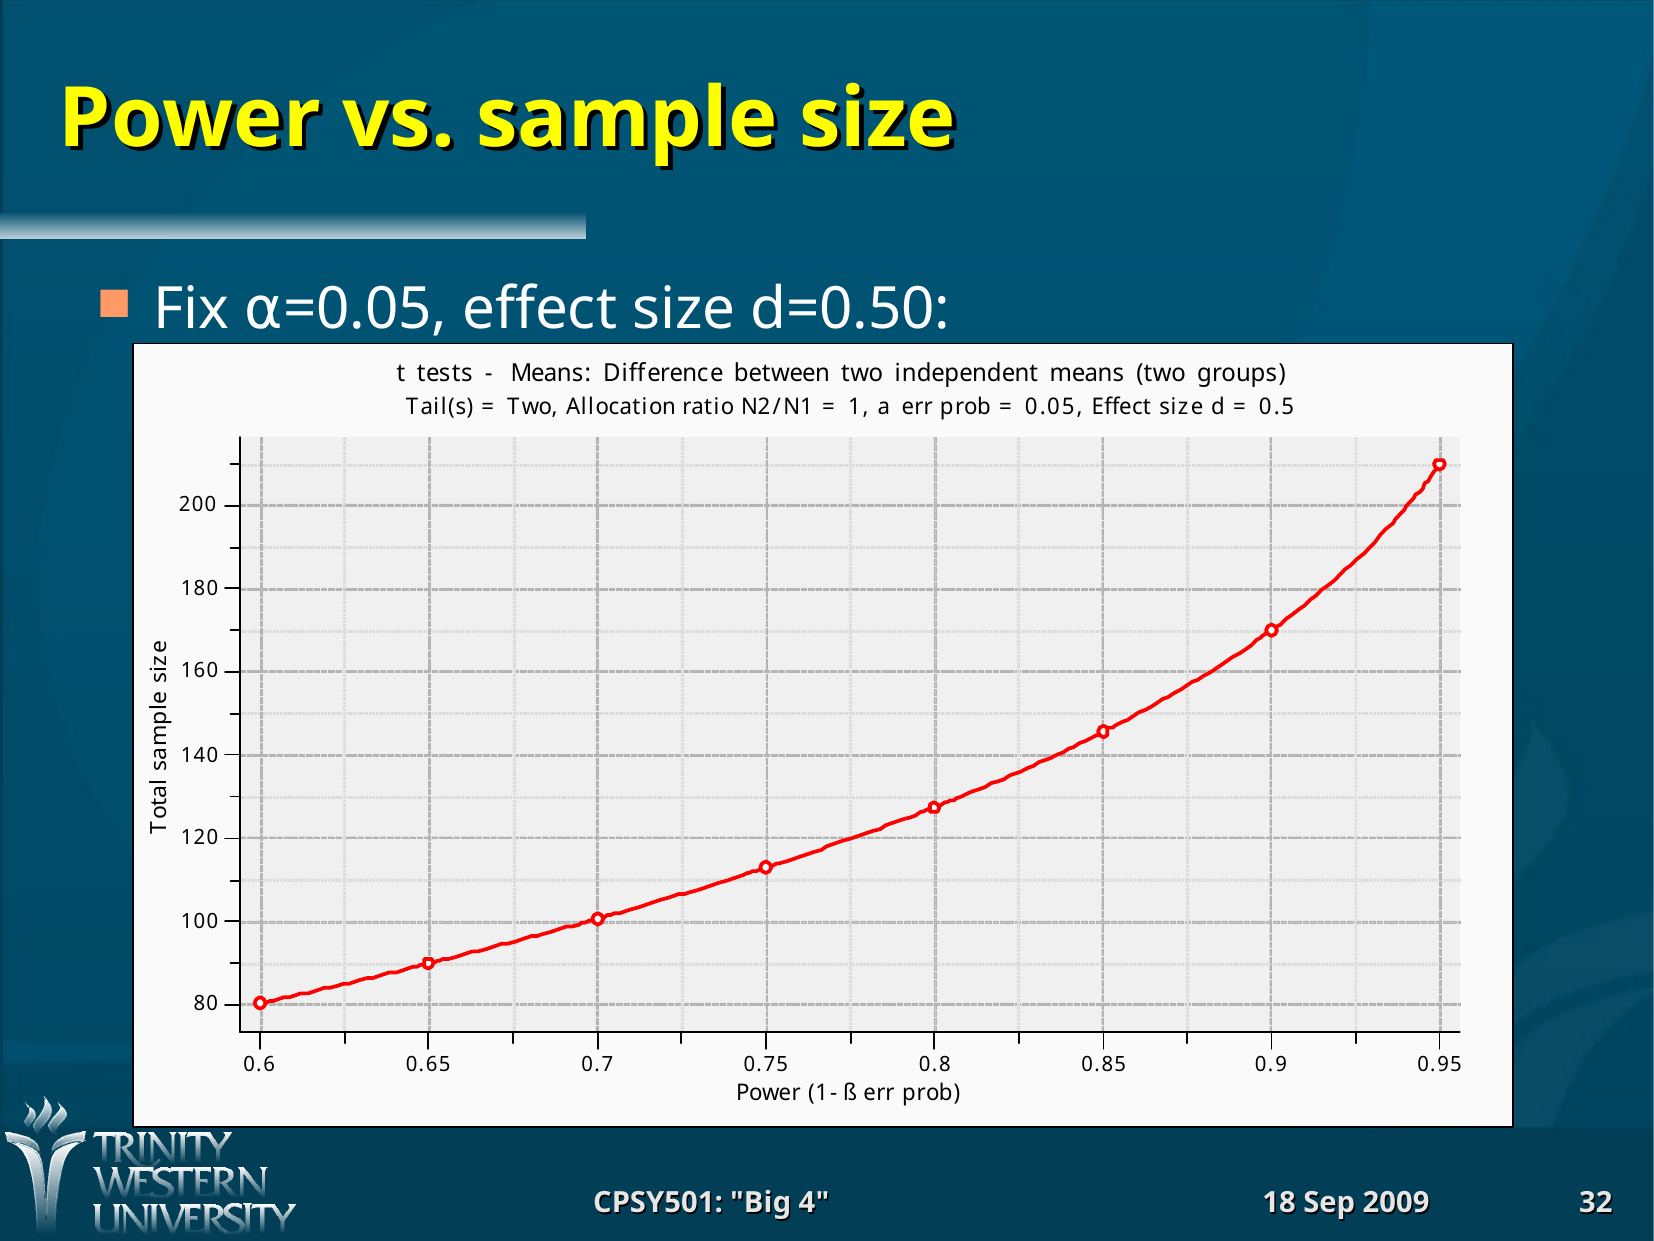

# Power vs. sample size
Fix α=0.05, effect size d=0.50:
CPSY501: "Big 4"
18 Sep 2009
32